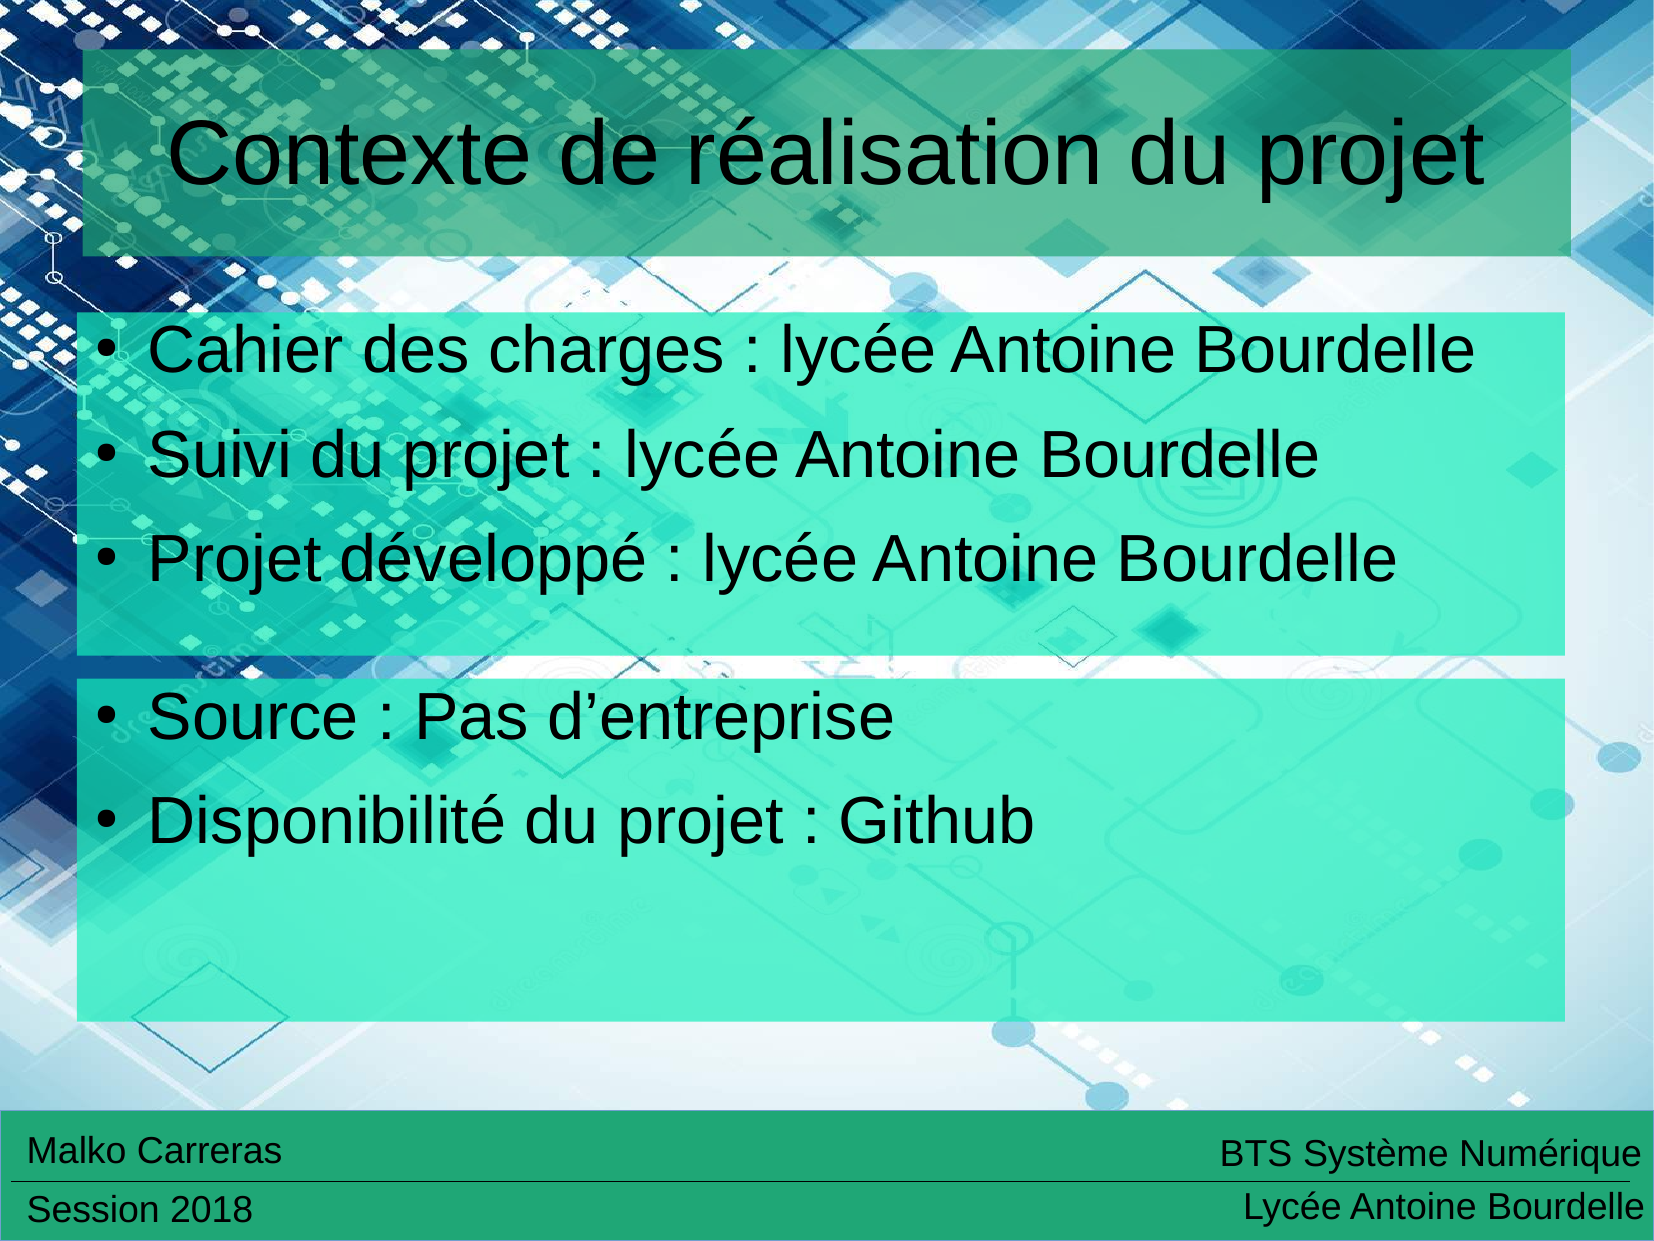

# Contexte de réalisation du projet
Cahier des charges : lycée Antoine Bourdelle
Suivi du projet : lycée Antoine Bourdelle
Projet développé : lycée Antoine Bourdelle
Source : Pas d’entreprise
Disponibilité du projet : Github
Malko Carreras
BTS Système Numérique
Lycée Antoine Bourdelle
Session 2018